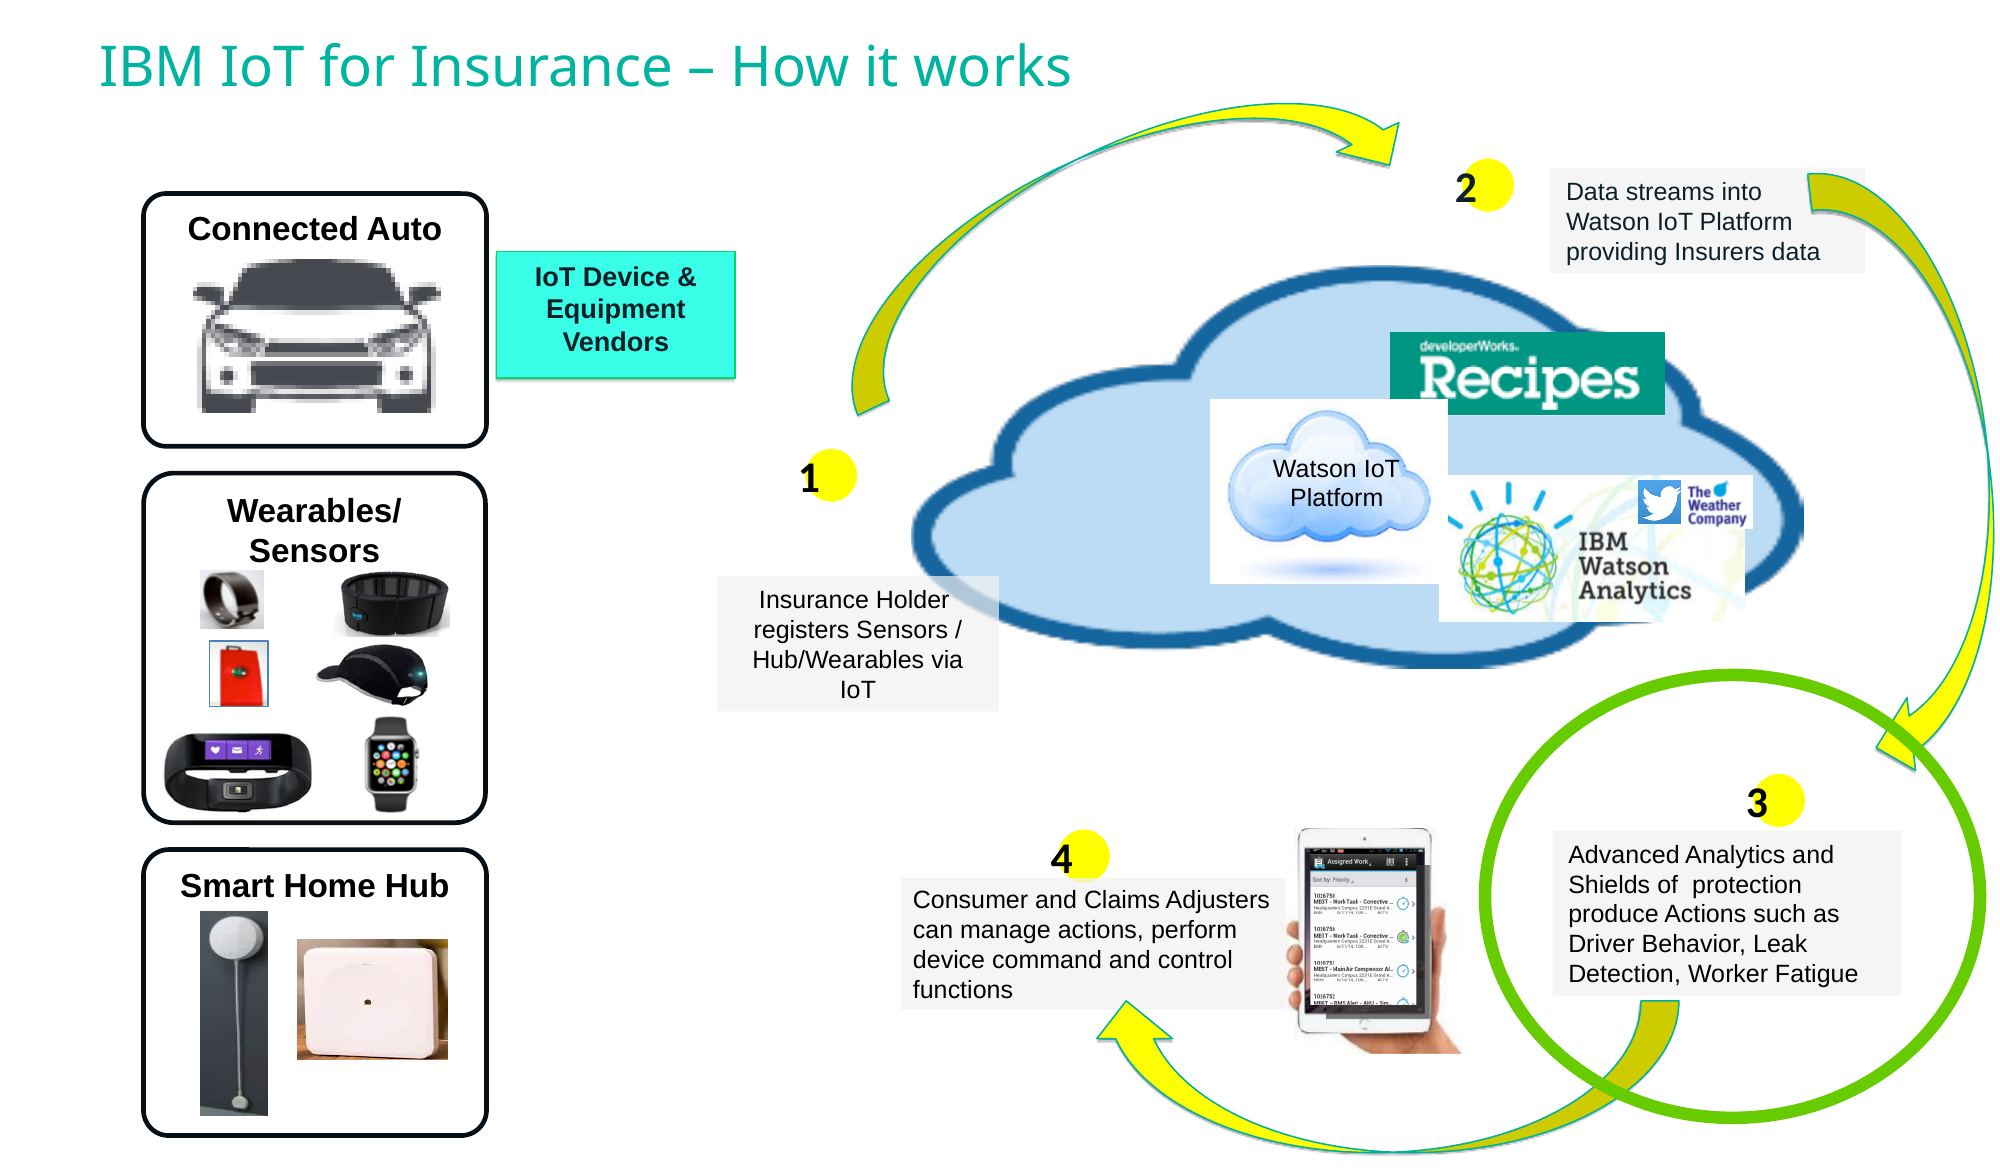

# IBM IoT for Insurance – How it works
2
Data streams into Watson IoT Platform providing Insurers data
Connected Auto
IoT Device & Equipment Vendors
Watson IoT
Platform
1
Wearables/ Sensors
Insurance Holder registers Sensors / Hub/Wearables via IoT
3
4
Consumer and Claims Adjusters can manage actions, perform device command and control functions
Advanced Analytics and Shields of protection produce Actions such as Driver Behavior, Leak Detection, Worker Fatigue
Smart Home Hub